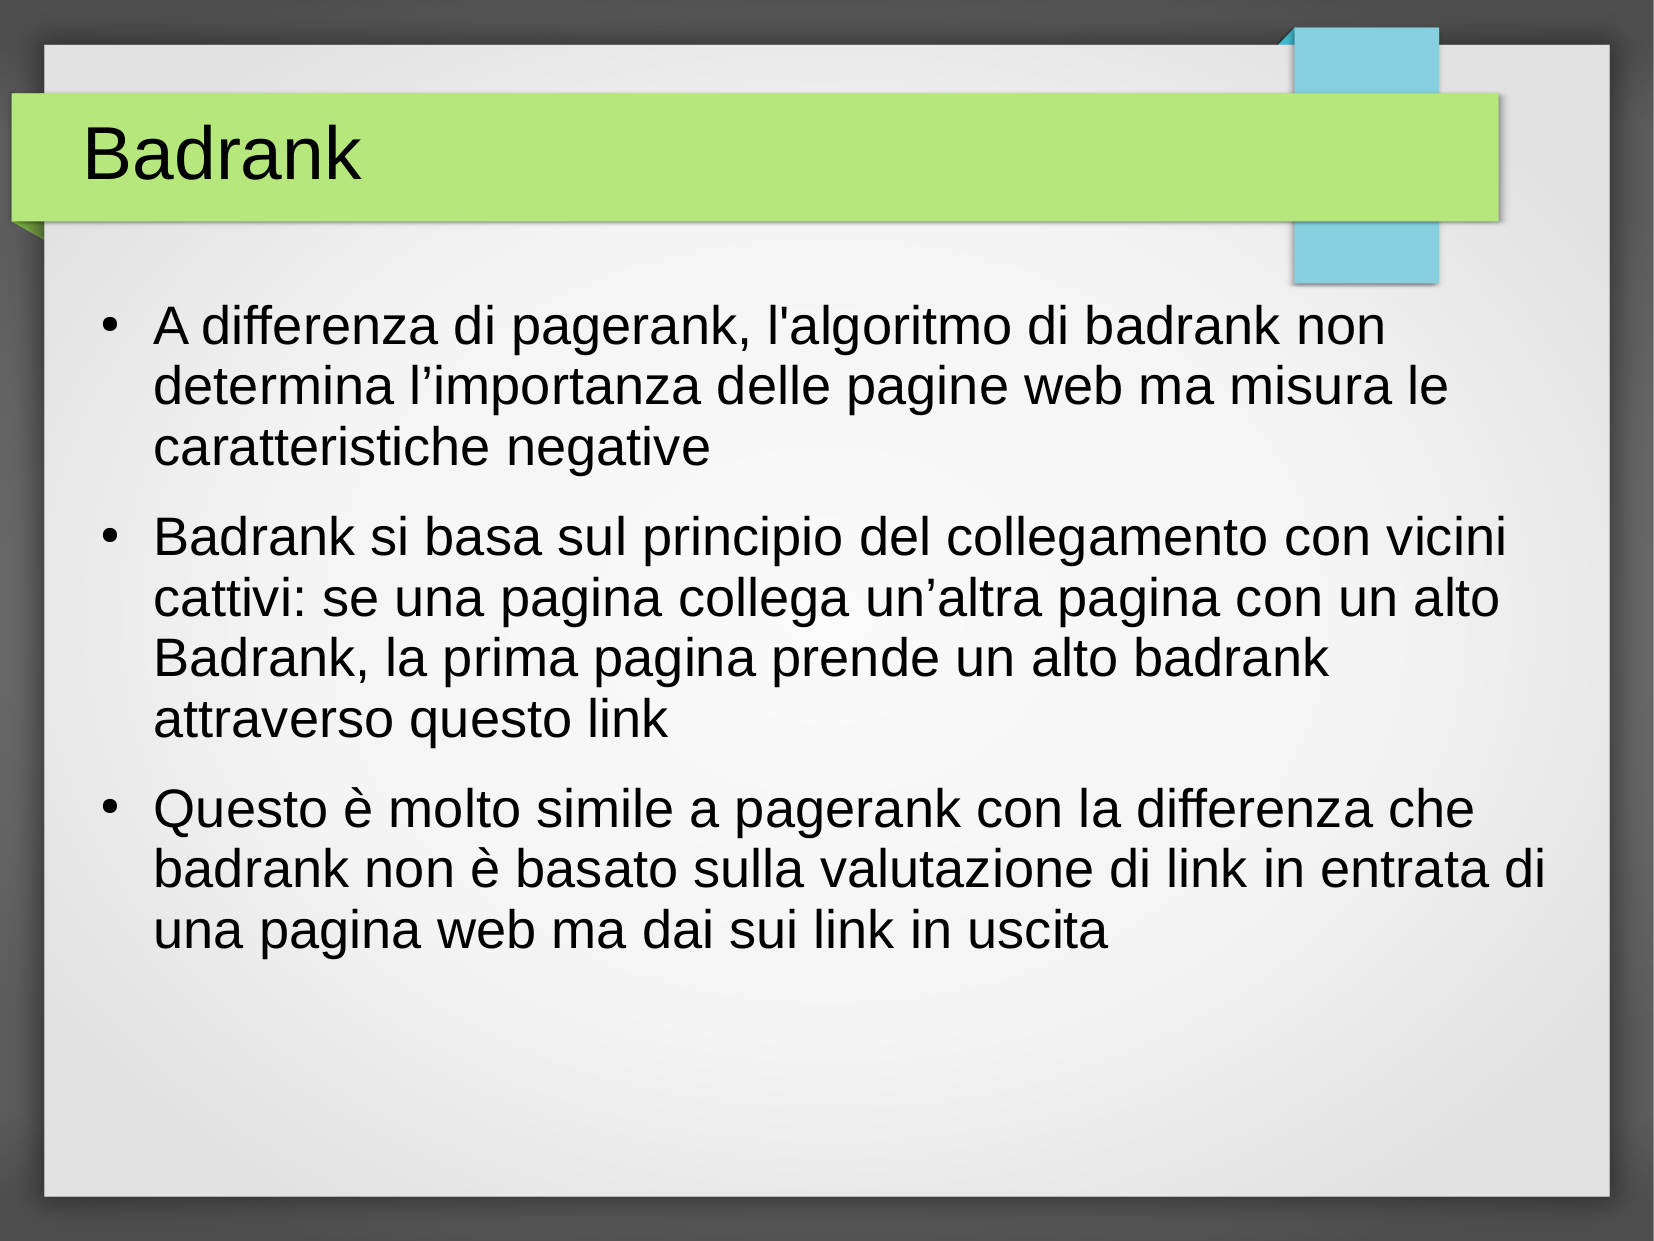

# Badrank
A differenza di pagerank, l'algoritmo di badrank non determina l’importanza delle pagine web ma misura le caratteristiche negative
Badrank si basa sul principio del collegamento con vicini cattivi: se una pagina collega un’altra pagina con un alto Badrank, la prima pagina prende un alto badrank attraverso questo link
Questo è molto simile a pagerank con la differenza che badrank non è basato sulla valutazione di link in entrata di una pagina web ma dai sui link in uscita